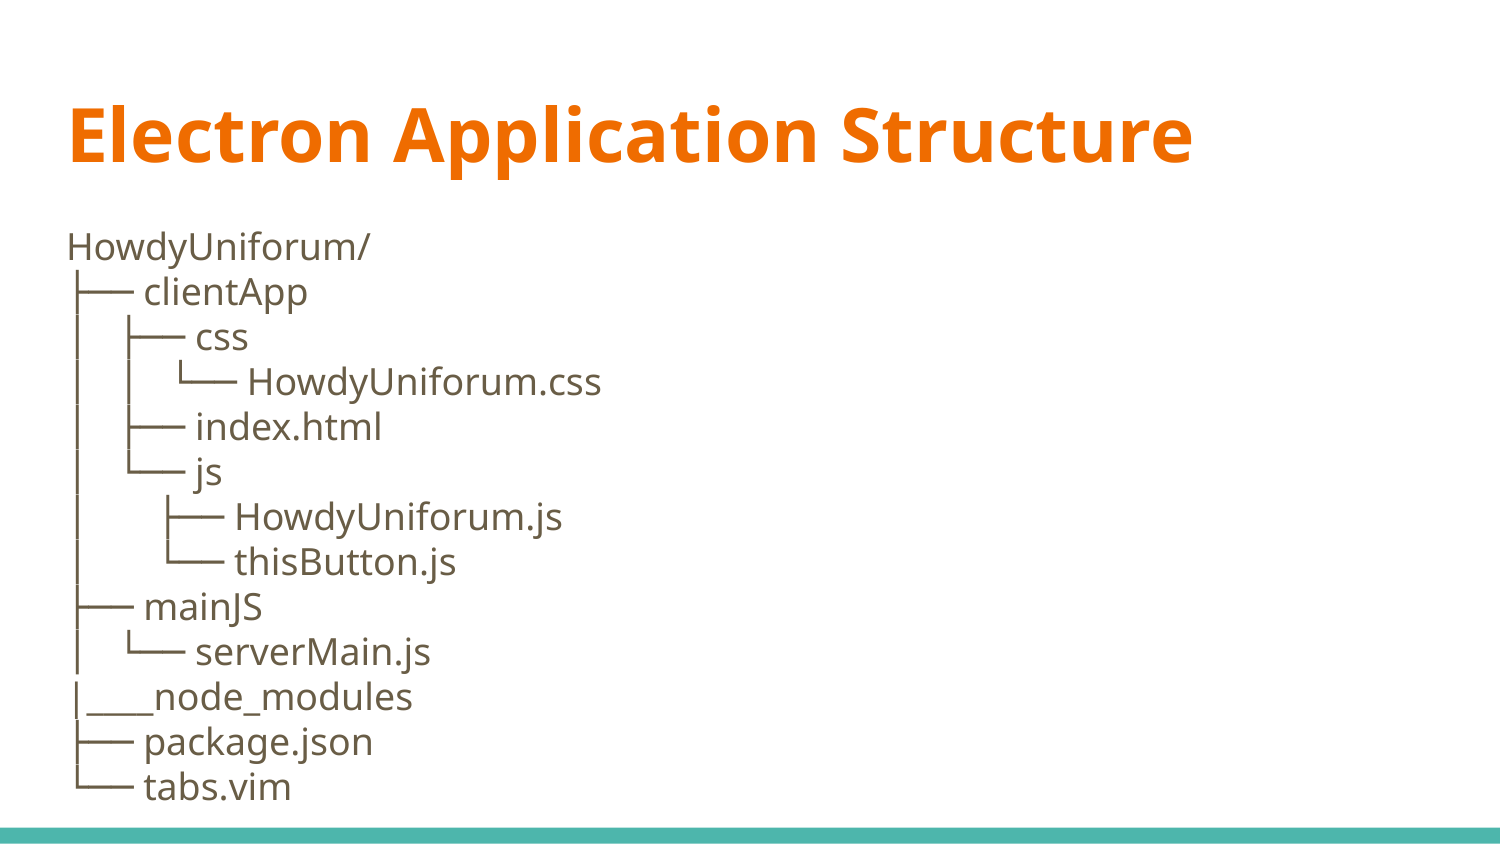

# Electron Application Structure
HowdyUniforum/
├── clientApp
│ ├── css
│ │ └── HowdyUniforum.css
│ ├── index.html
│ └── js
│ ├── HowdyUniforum.js
│ └── thisButton.js
├── mainJS
│ └── serverMain.js
|____node_modules
├── package.json
└── tabs.vim